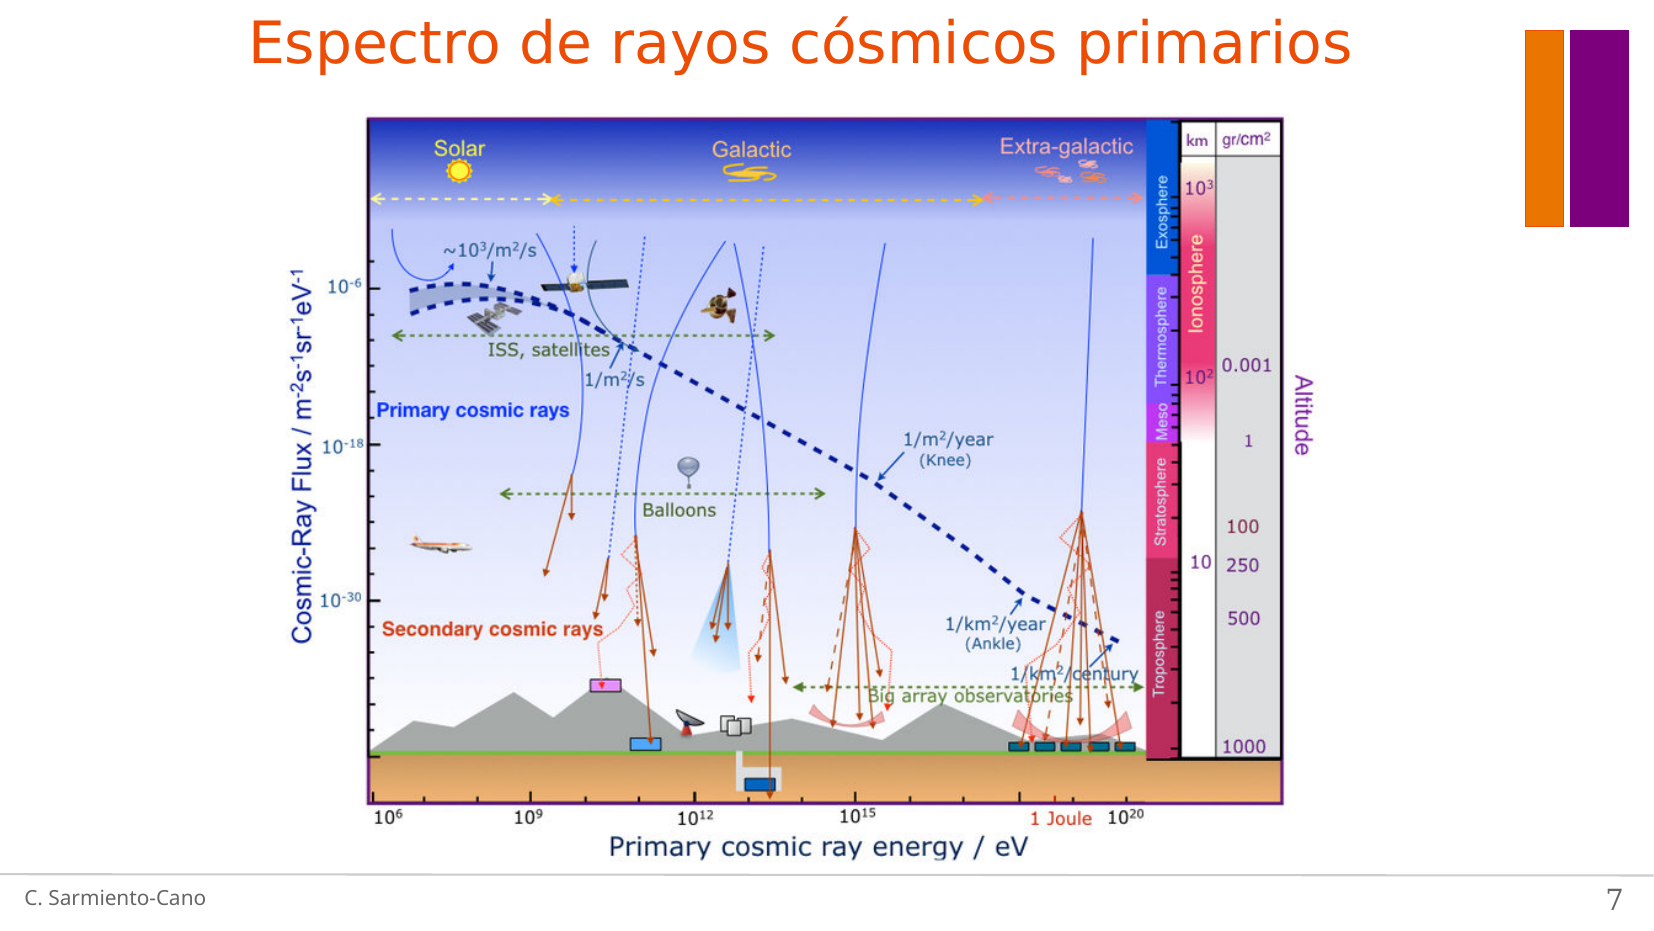

# Espectro de rayos cósmicos primarios
7